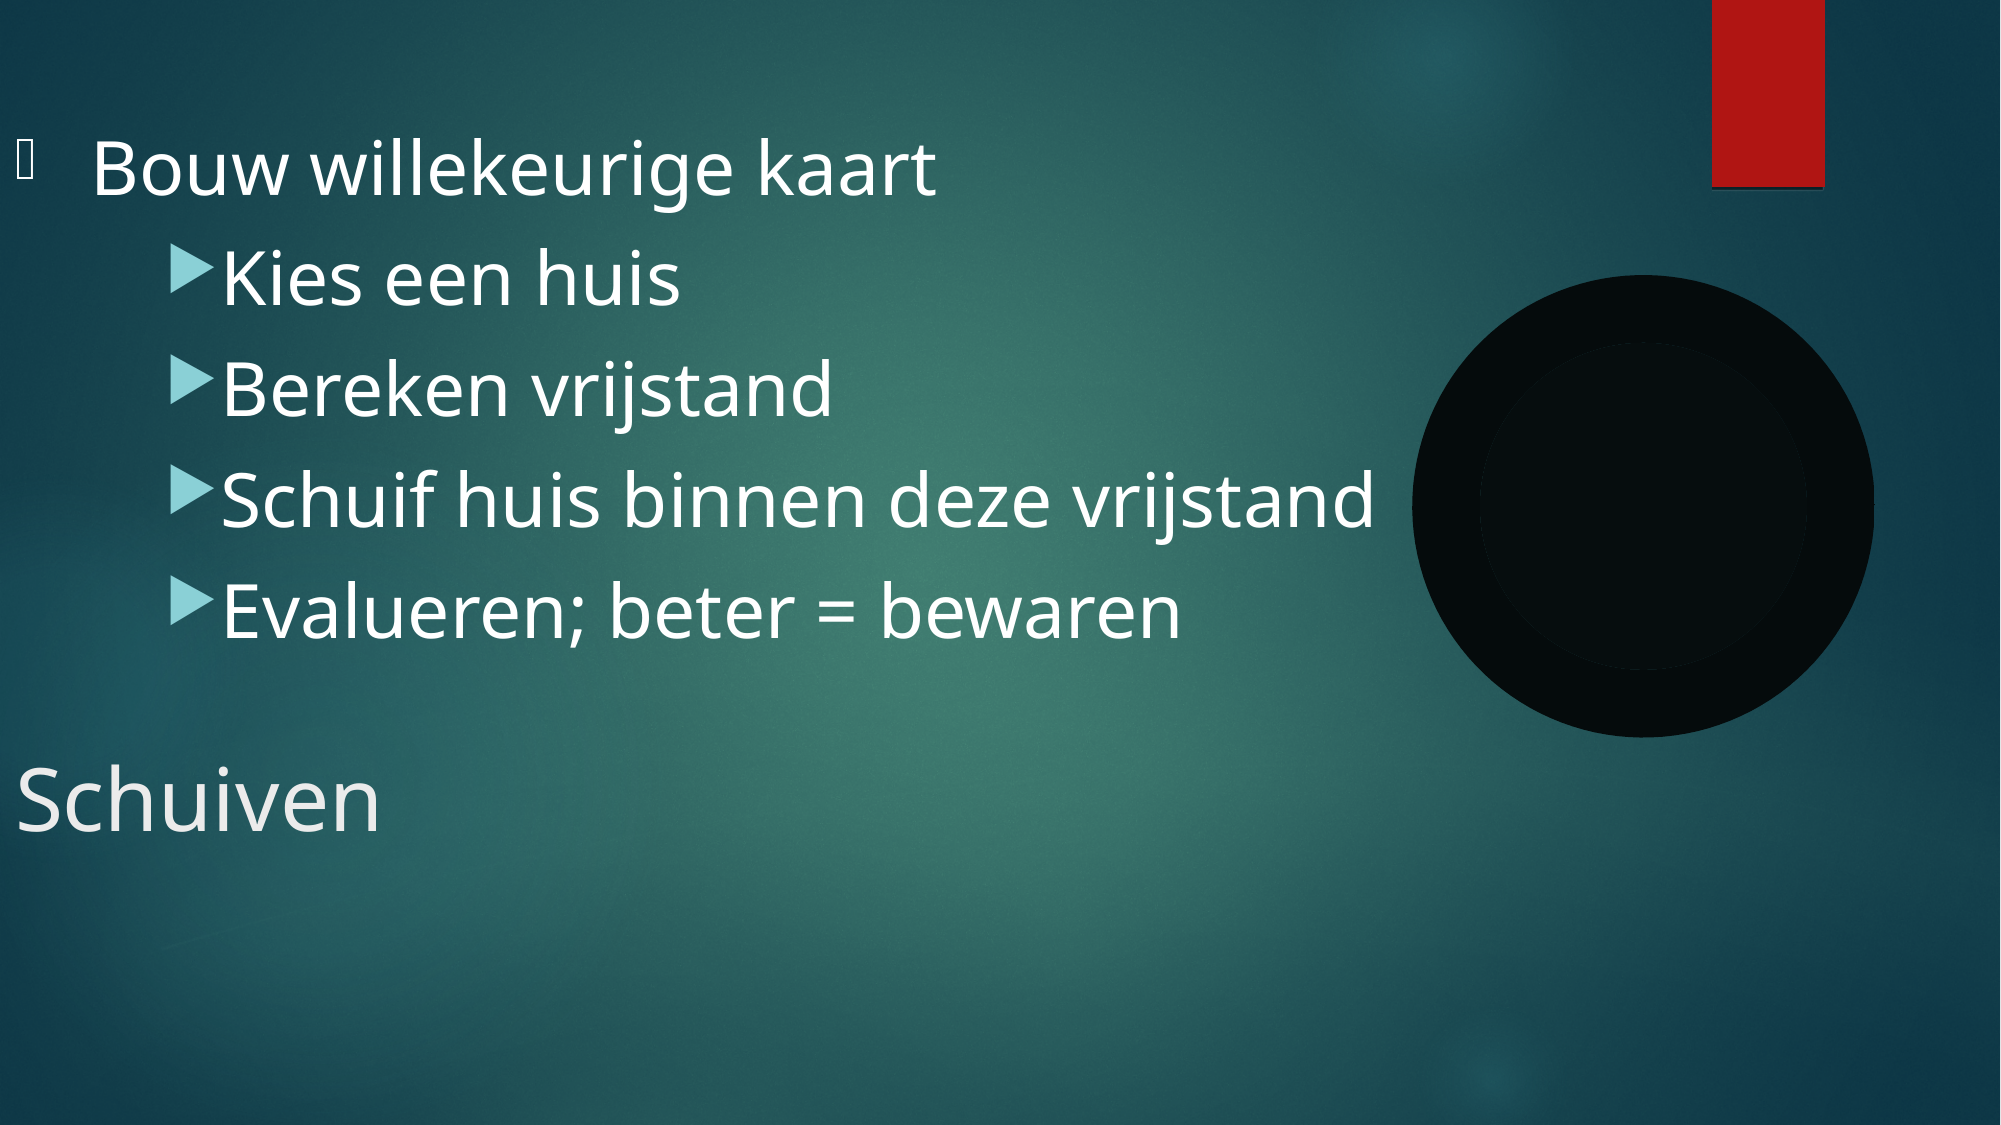

Bouw willekeurige kaart
Kies een huis
Bereken vrijstand
Schuif huis binnen deze vrijstand
Evalueren; beter = bewaren
# Schuiven